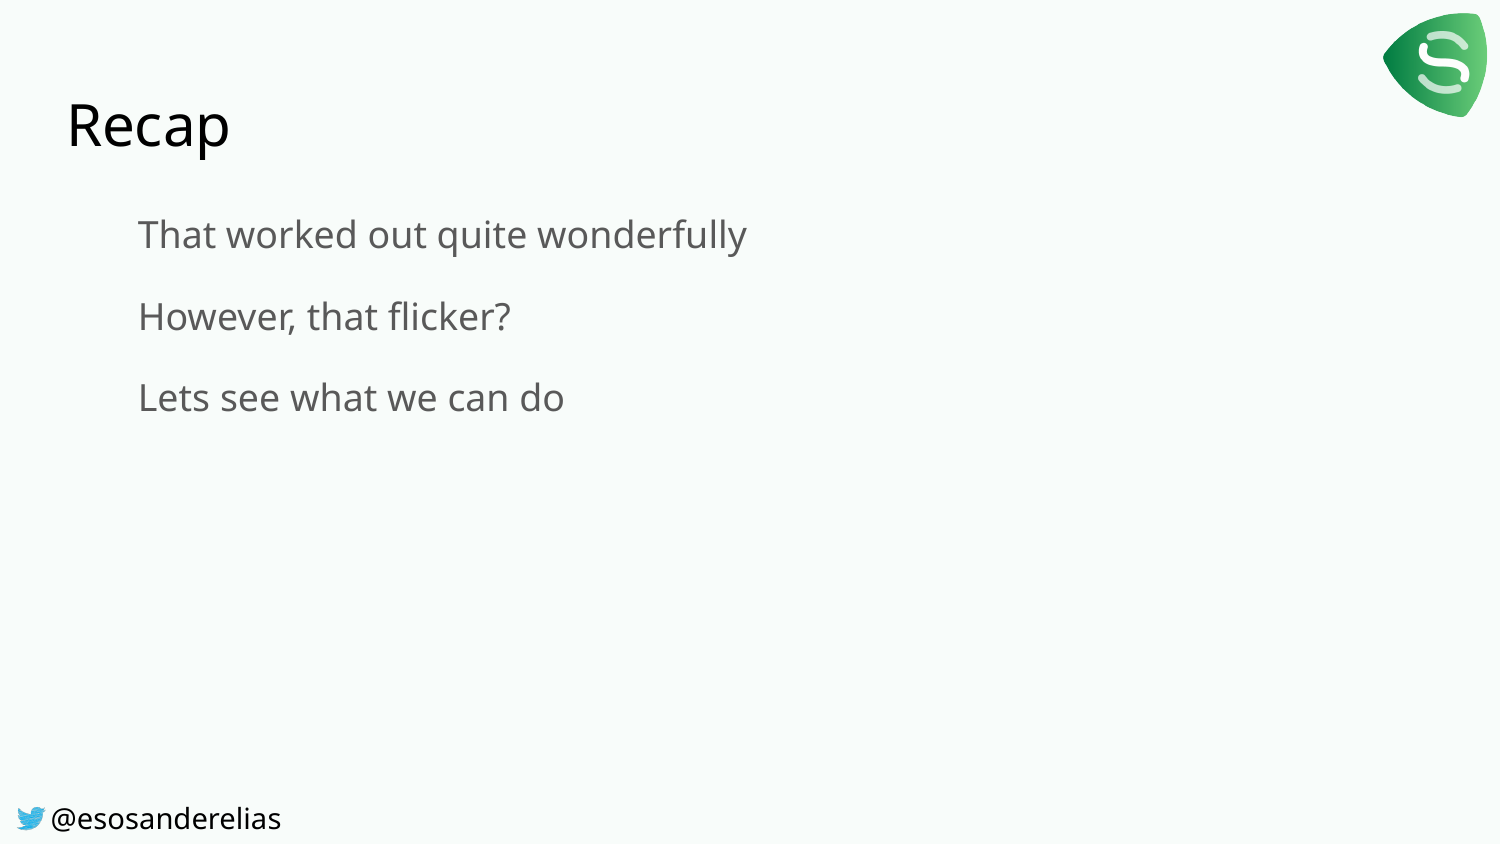

# Recap
That worked out quite wonderfully
However, that flicker?
Lets see what we can do